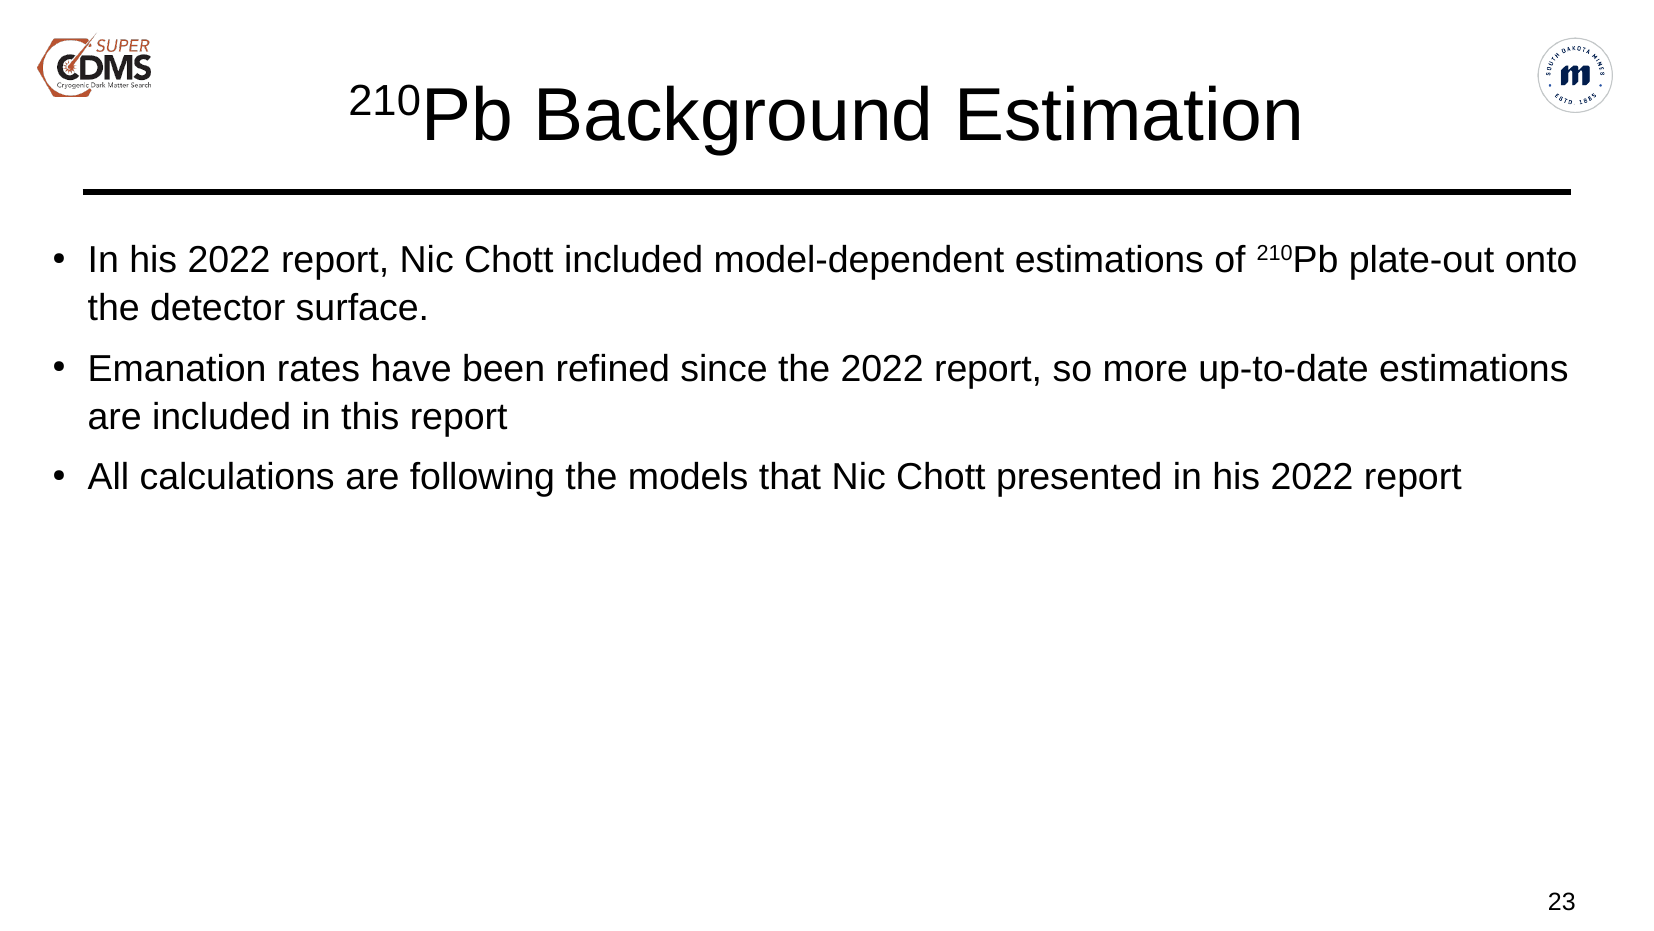

# 210Pb Background Estimation
In his 2022 report, Nic Chott included model-dependent estimations of 210Pb plate-out onto the detector surface.
Emanation rates have been refined since the 2022 report, so more up-to-date estimations are included in this report
All calculations are following the models that Nic Chott presented in his 2022 report